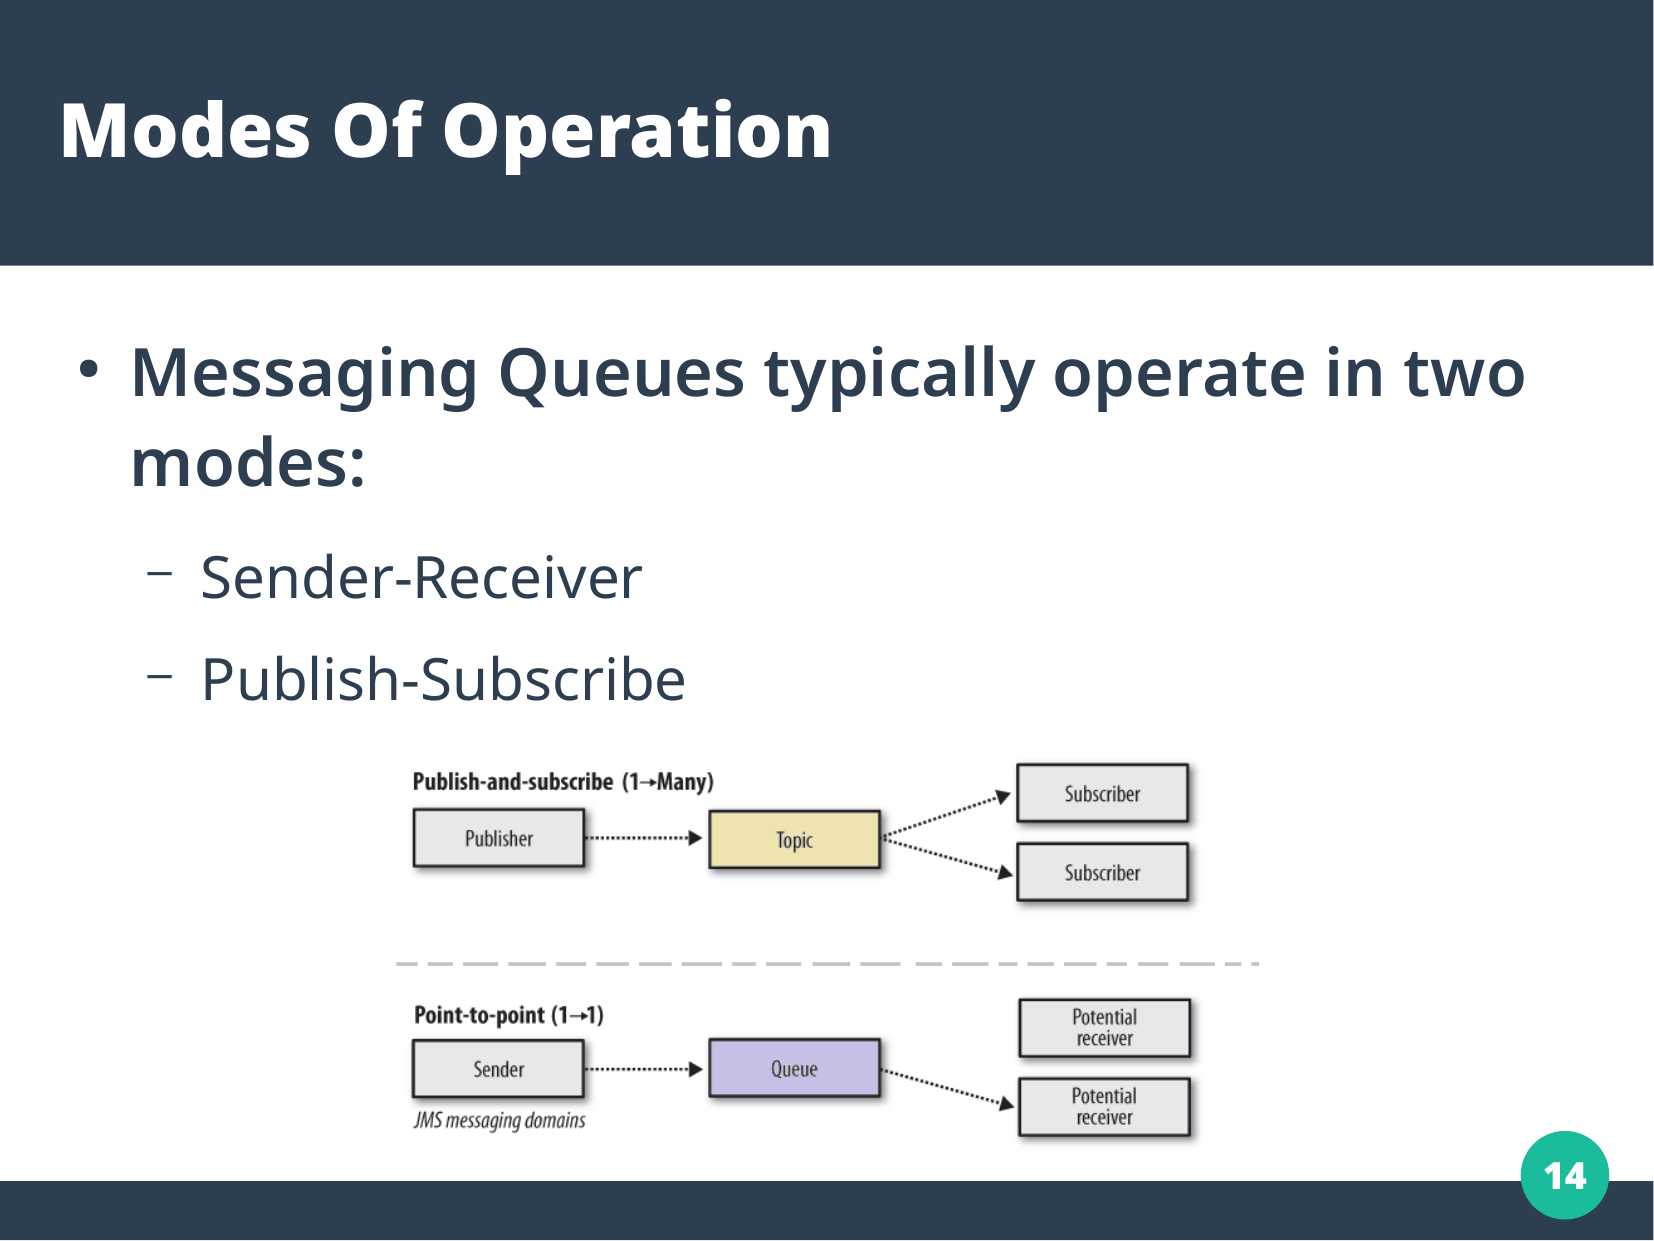

# Modes Of Operation
Messaging Queues typically operate in two modes:
Sender-Receiver
Publish-Subscribe
14